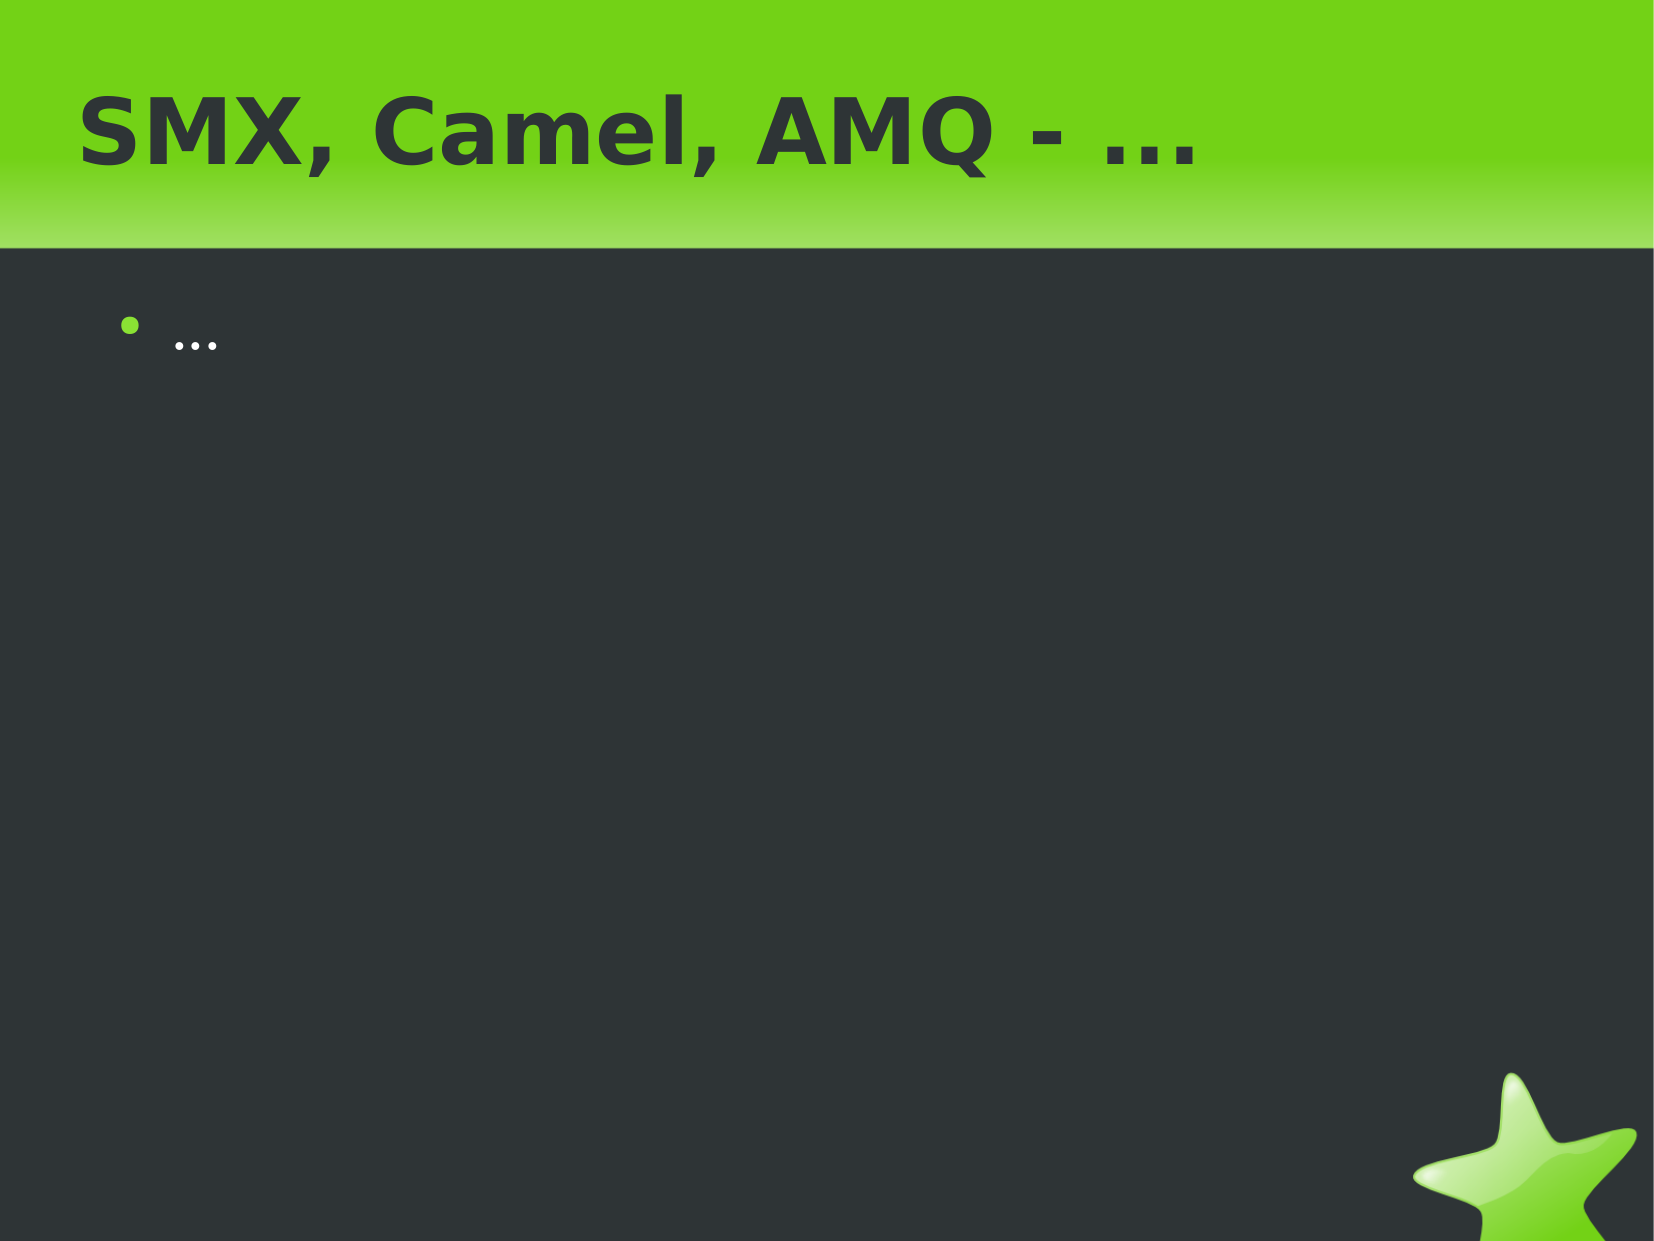

# SMX, Camel, AMQ - ...
...